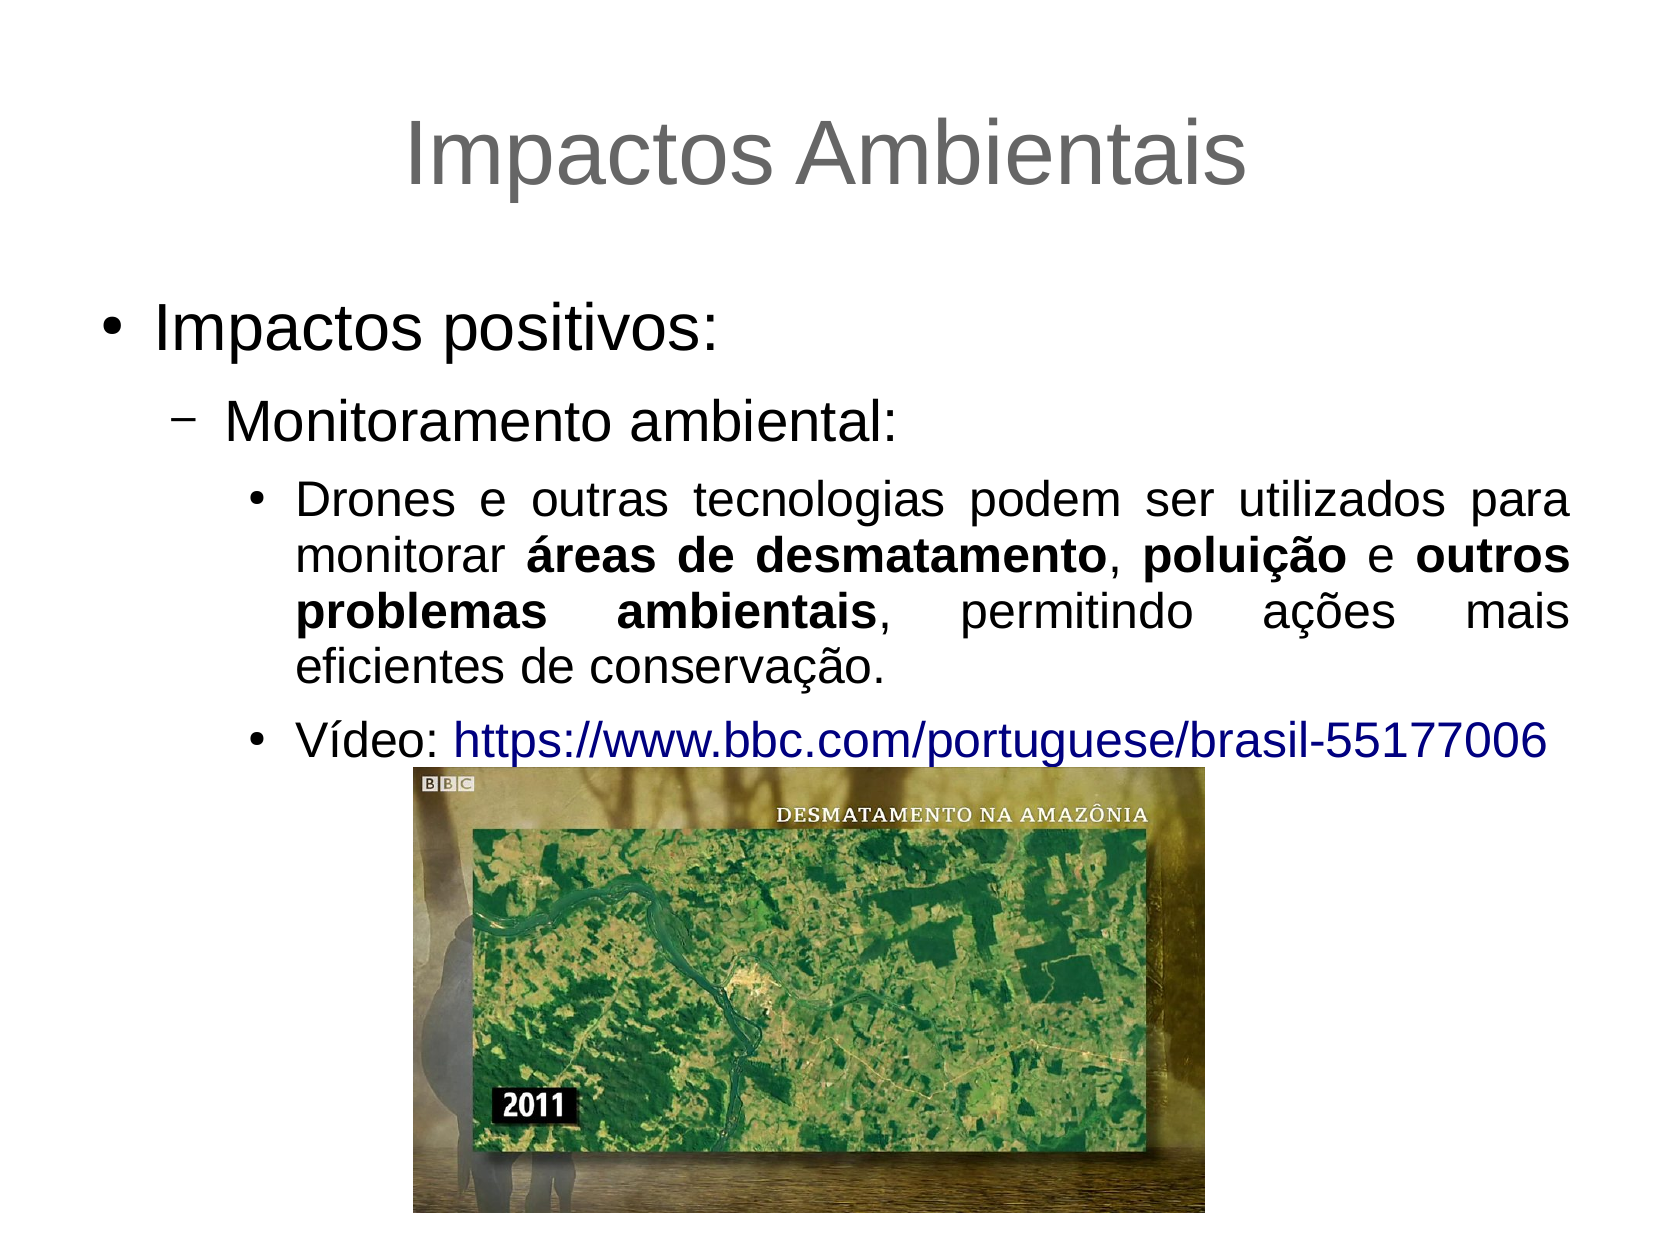

# Impactos Ambientais
Impactos positivos:
Monitoramento ambiental:
Drones e outras tecnologias podem ser utilizados para monitorar áreas de desmatamento, poluição e outros problemas ambientais, permitindo ações mais eficientes de conservação.
Vídeo: https://www.bbc.com/portuguese/brasil-55177006